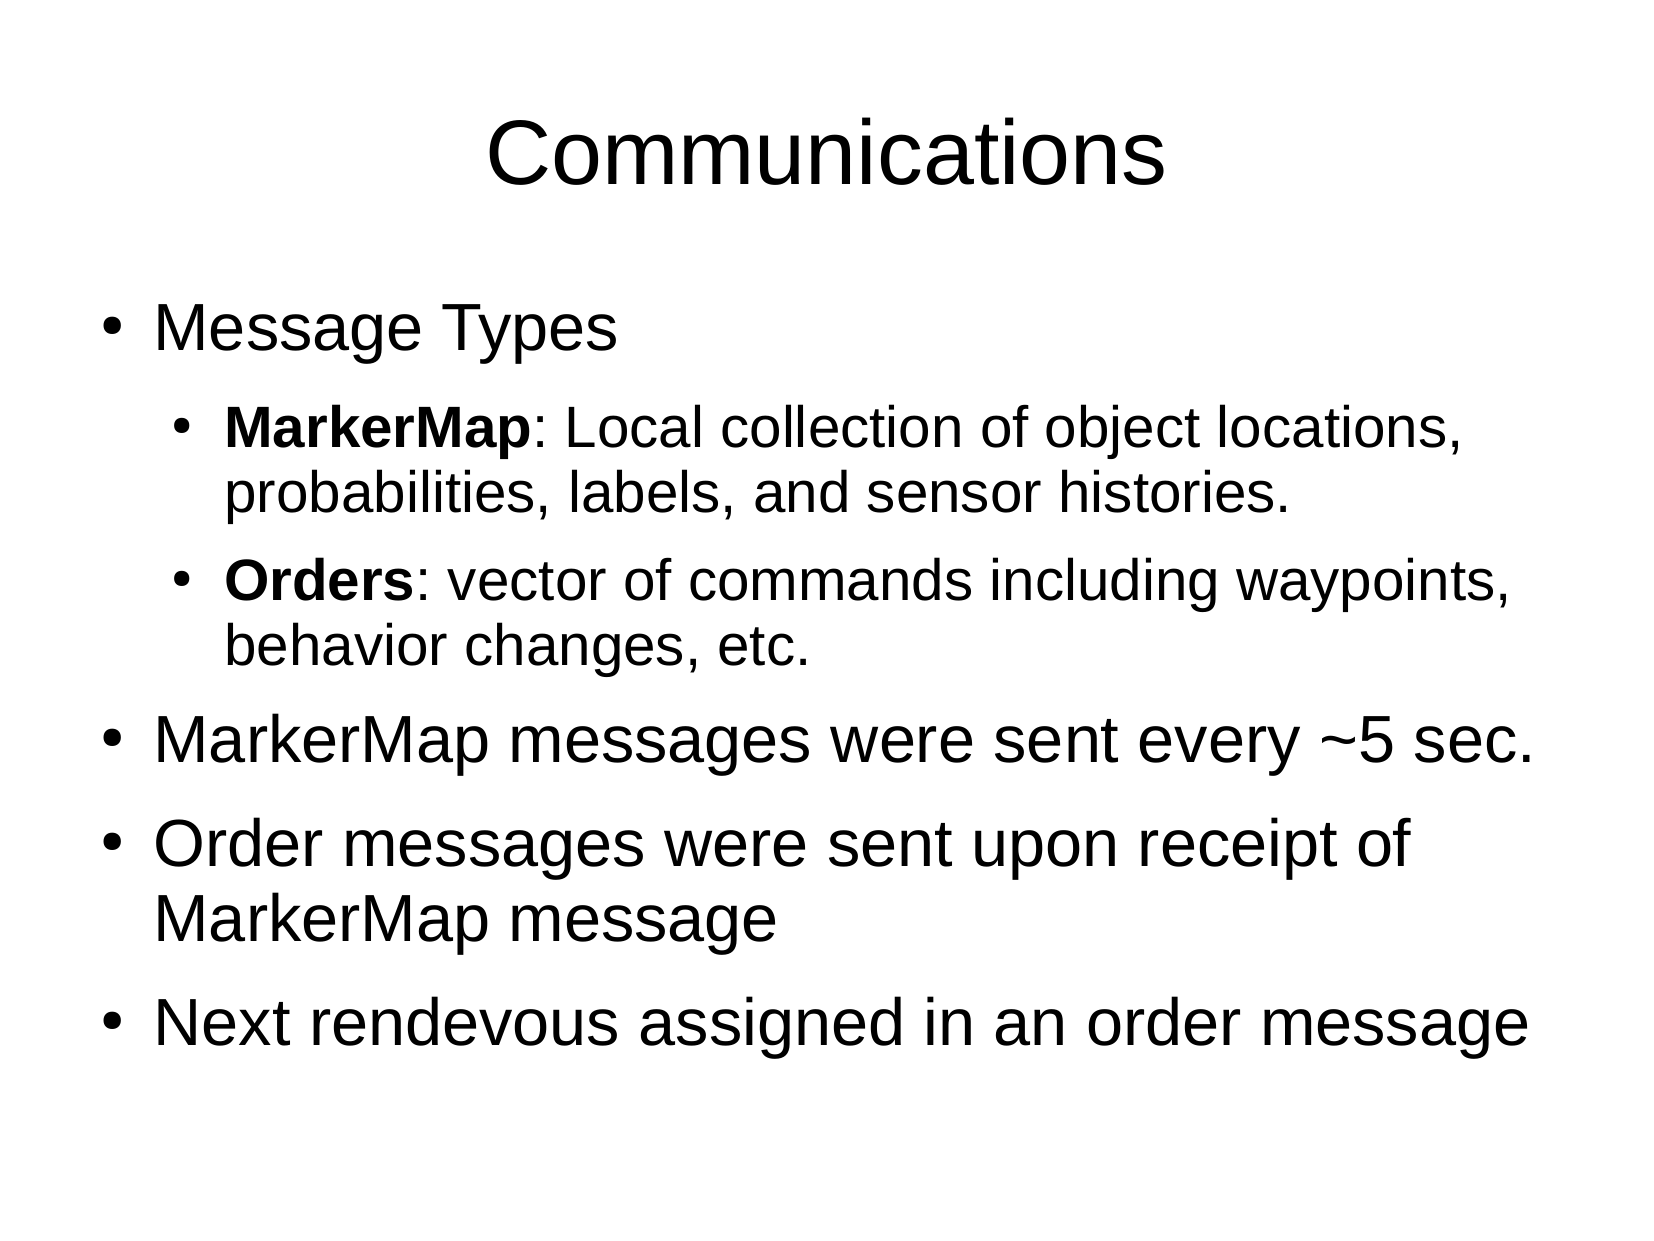

# Communications
Message Types
MarkerMap: Local collection of object locations, probabilities, labels, and sensor histories.
Orders: vector of commands including waypoints, behavior changes, etc.
MarkerMap messages were sent every ~5 sec.
Order messages were sent upon receipt of MarkerMap message
Next rendevous assigned in an order message